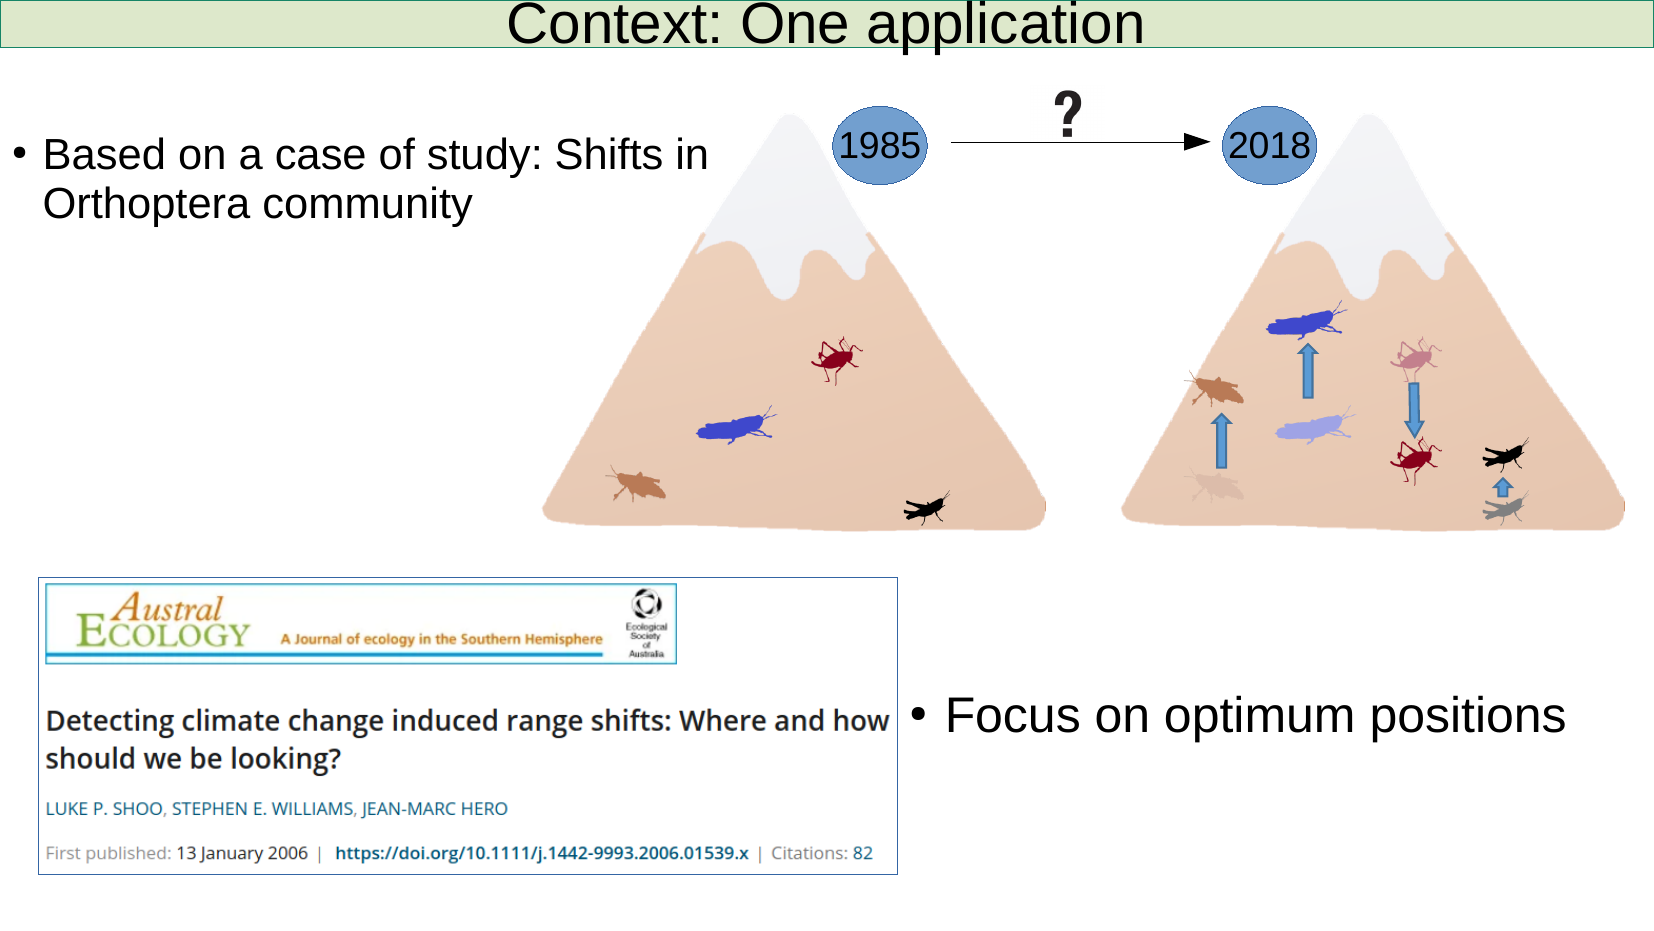

Context: One application
1985
2018
Based on a case of study: Shifts in Orthoptera community
# Focus on optimum positions